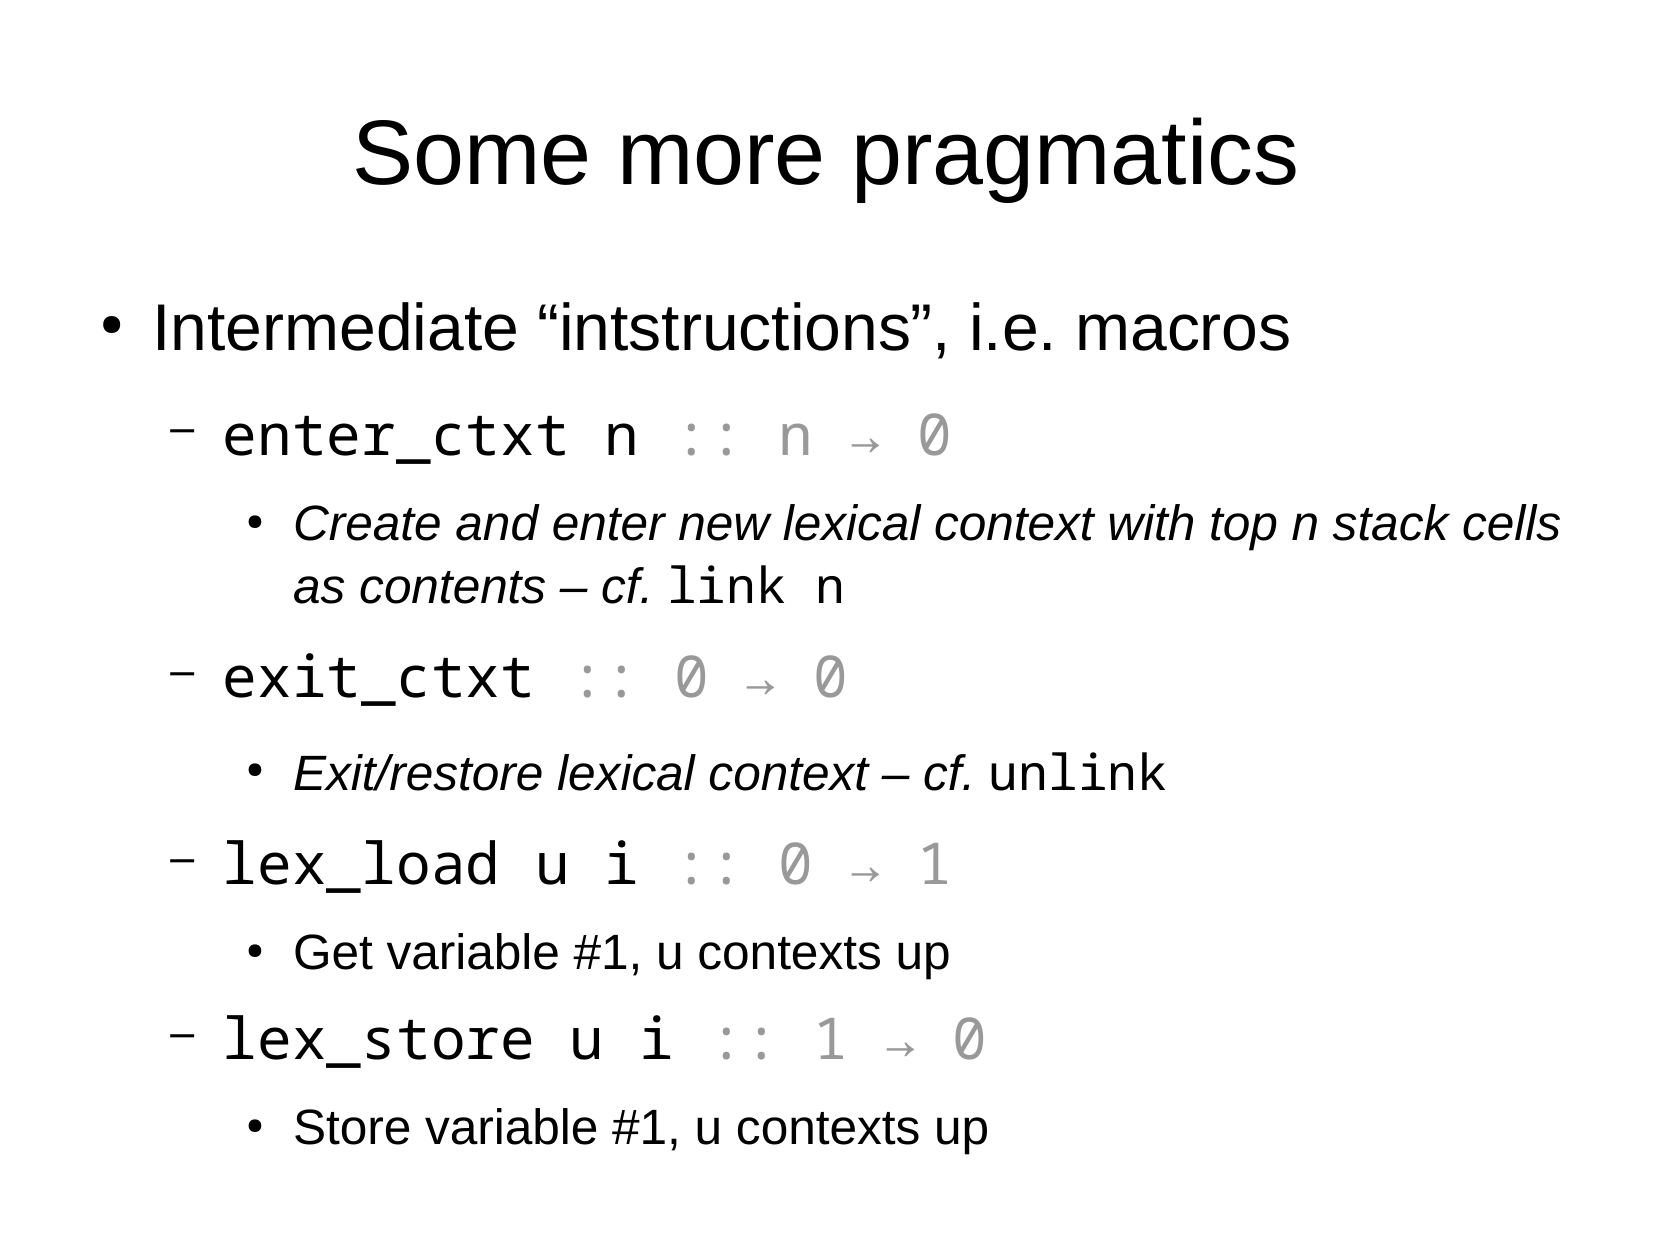

# Some more pragmatics
Intermediate “intstructions”, i.e. macros
enter_ctxt n :: n → 0
Create and enter new lexical context with top n stack cells as contents – cf. link n
exit_ctxt :: 0 → 0
Exit/restore lexical context – cf. unlink
lex_load u i :: 0 → 1
Get variable #1, u contexts up
lex_store u i :: 1 → 0
Store variable #1, u contexts up